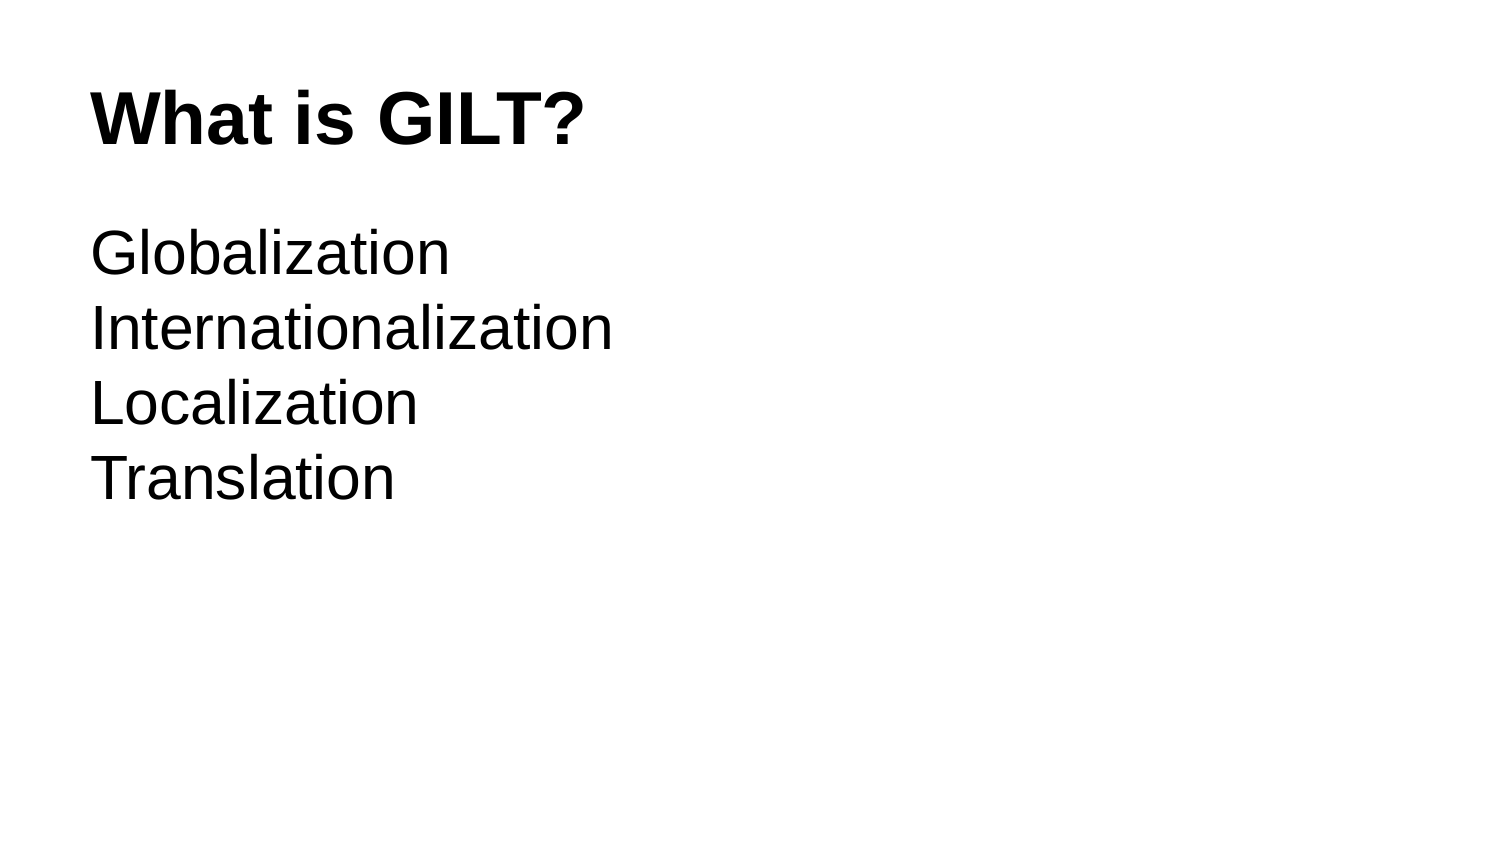

# What is GILT?
Globalization
Internationalization
Localization
Translation